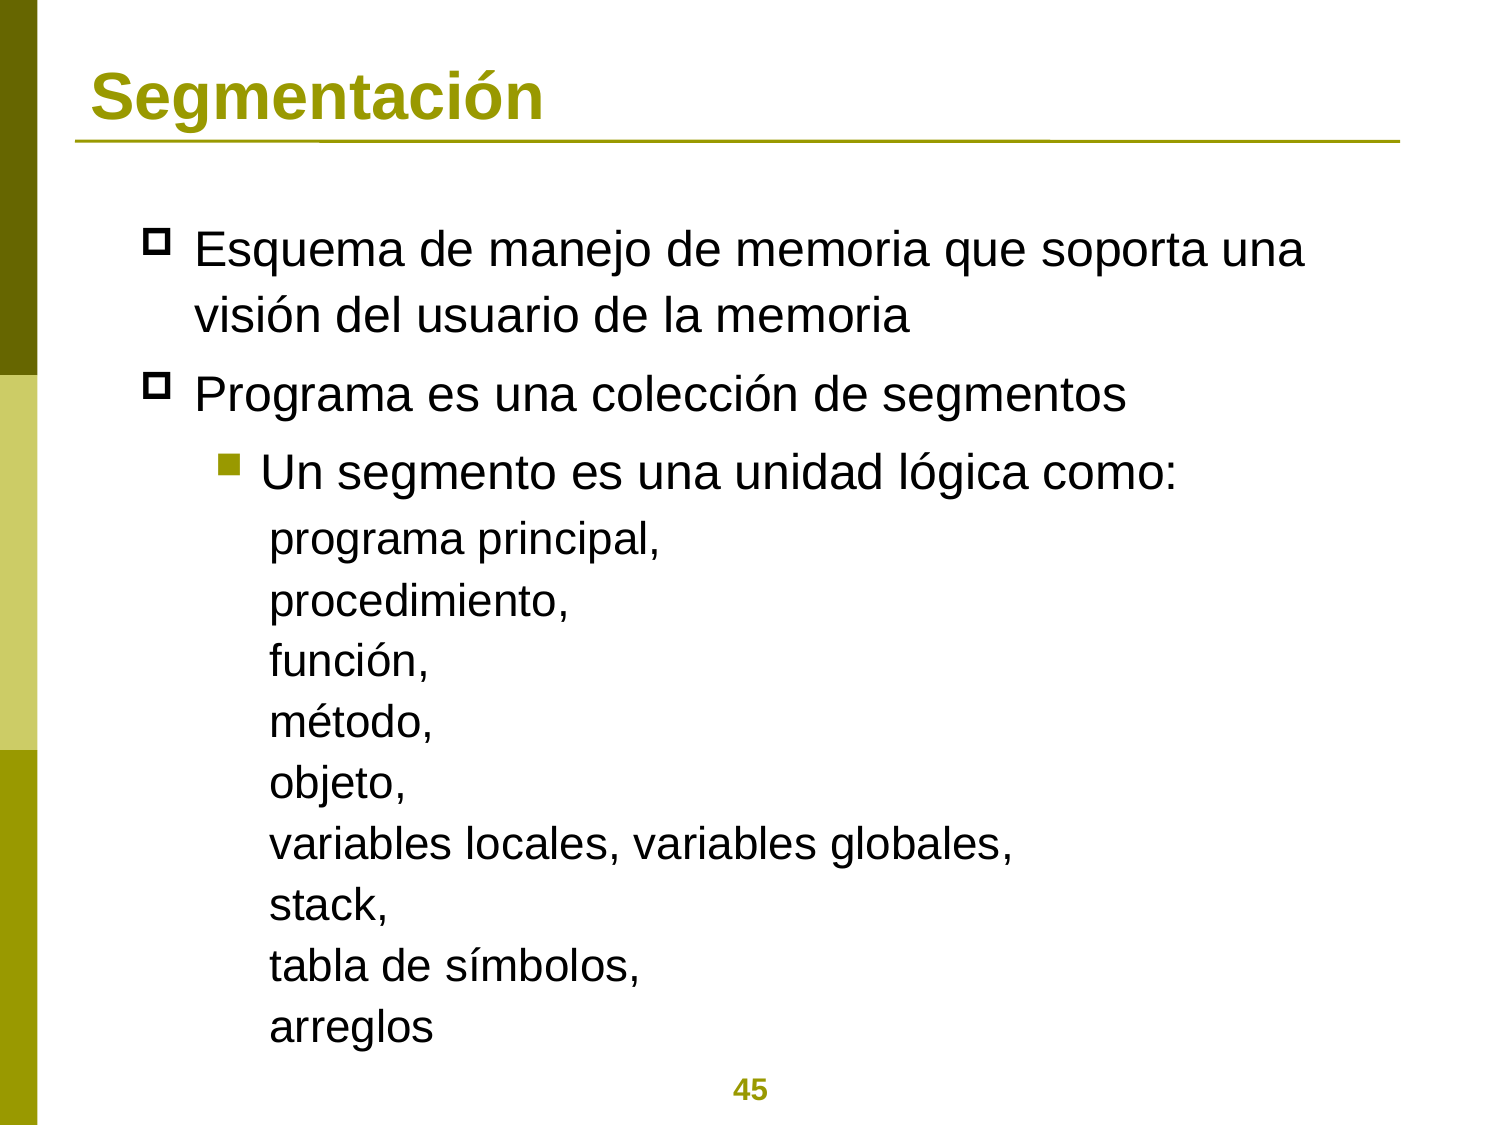

Segmentación
Esquema de manejo de memoria que soporta una visión del usuario de la memoria
Programa es una colección de segmentos
Un segmento es una unidad lógica como:
		programa principal,
		procedimiento,
		función,
		método,
		objeto,
		variables locales, variables globales,
		stack,
		tabla de símbolos,
		arreglos